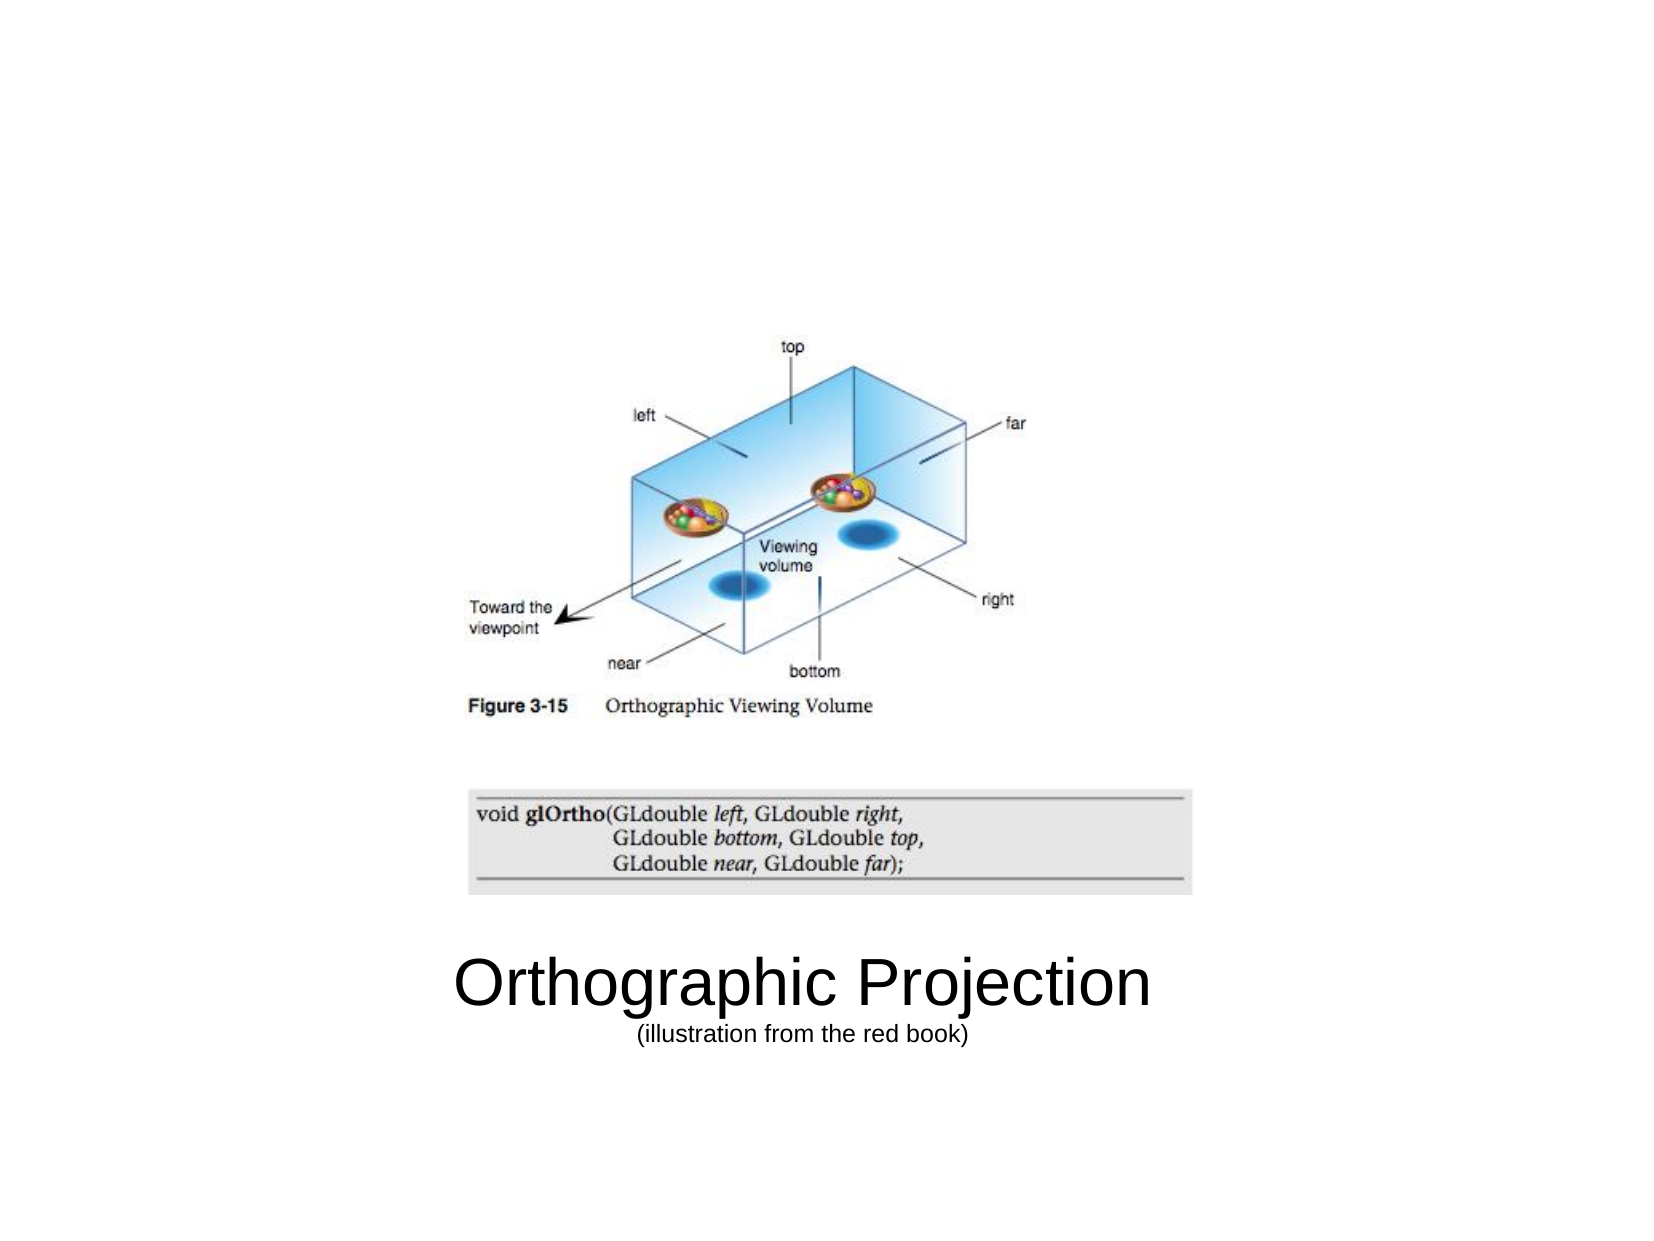

# Orthographic Projection
(illustration from the red book)